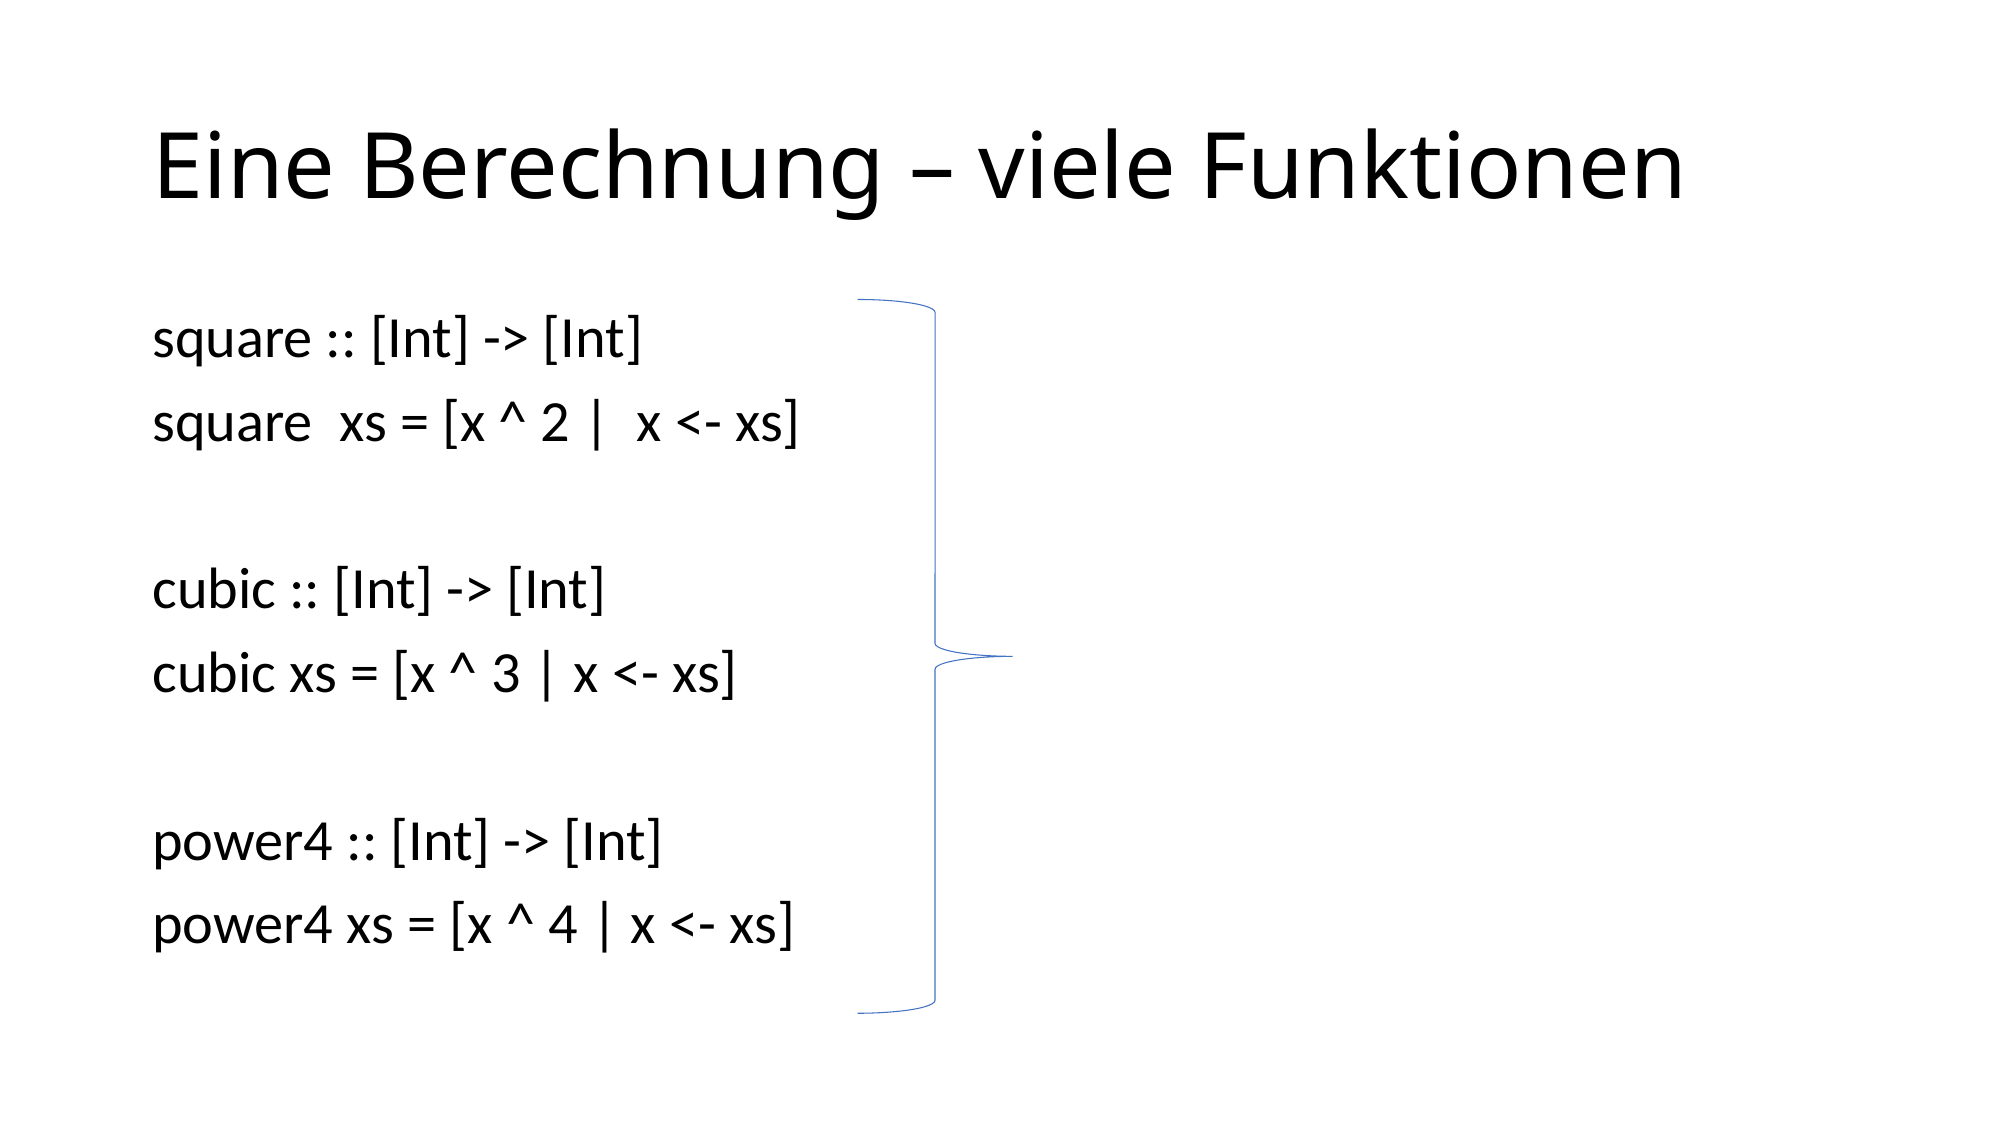

# Eine Berechnung – viele Funktionen
square :: [Int] -> [Int]
square xs = [x ^ 2 | x <- xs]
cubic :: [Int] -> [Int]
cubic xs = [x ^ 3 | x <- xs]
power4 :: [Int] -> [Int]
power4 xs = [x ^ 4 | x <- xs]